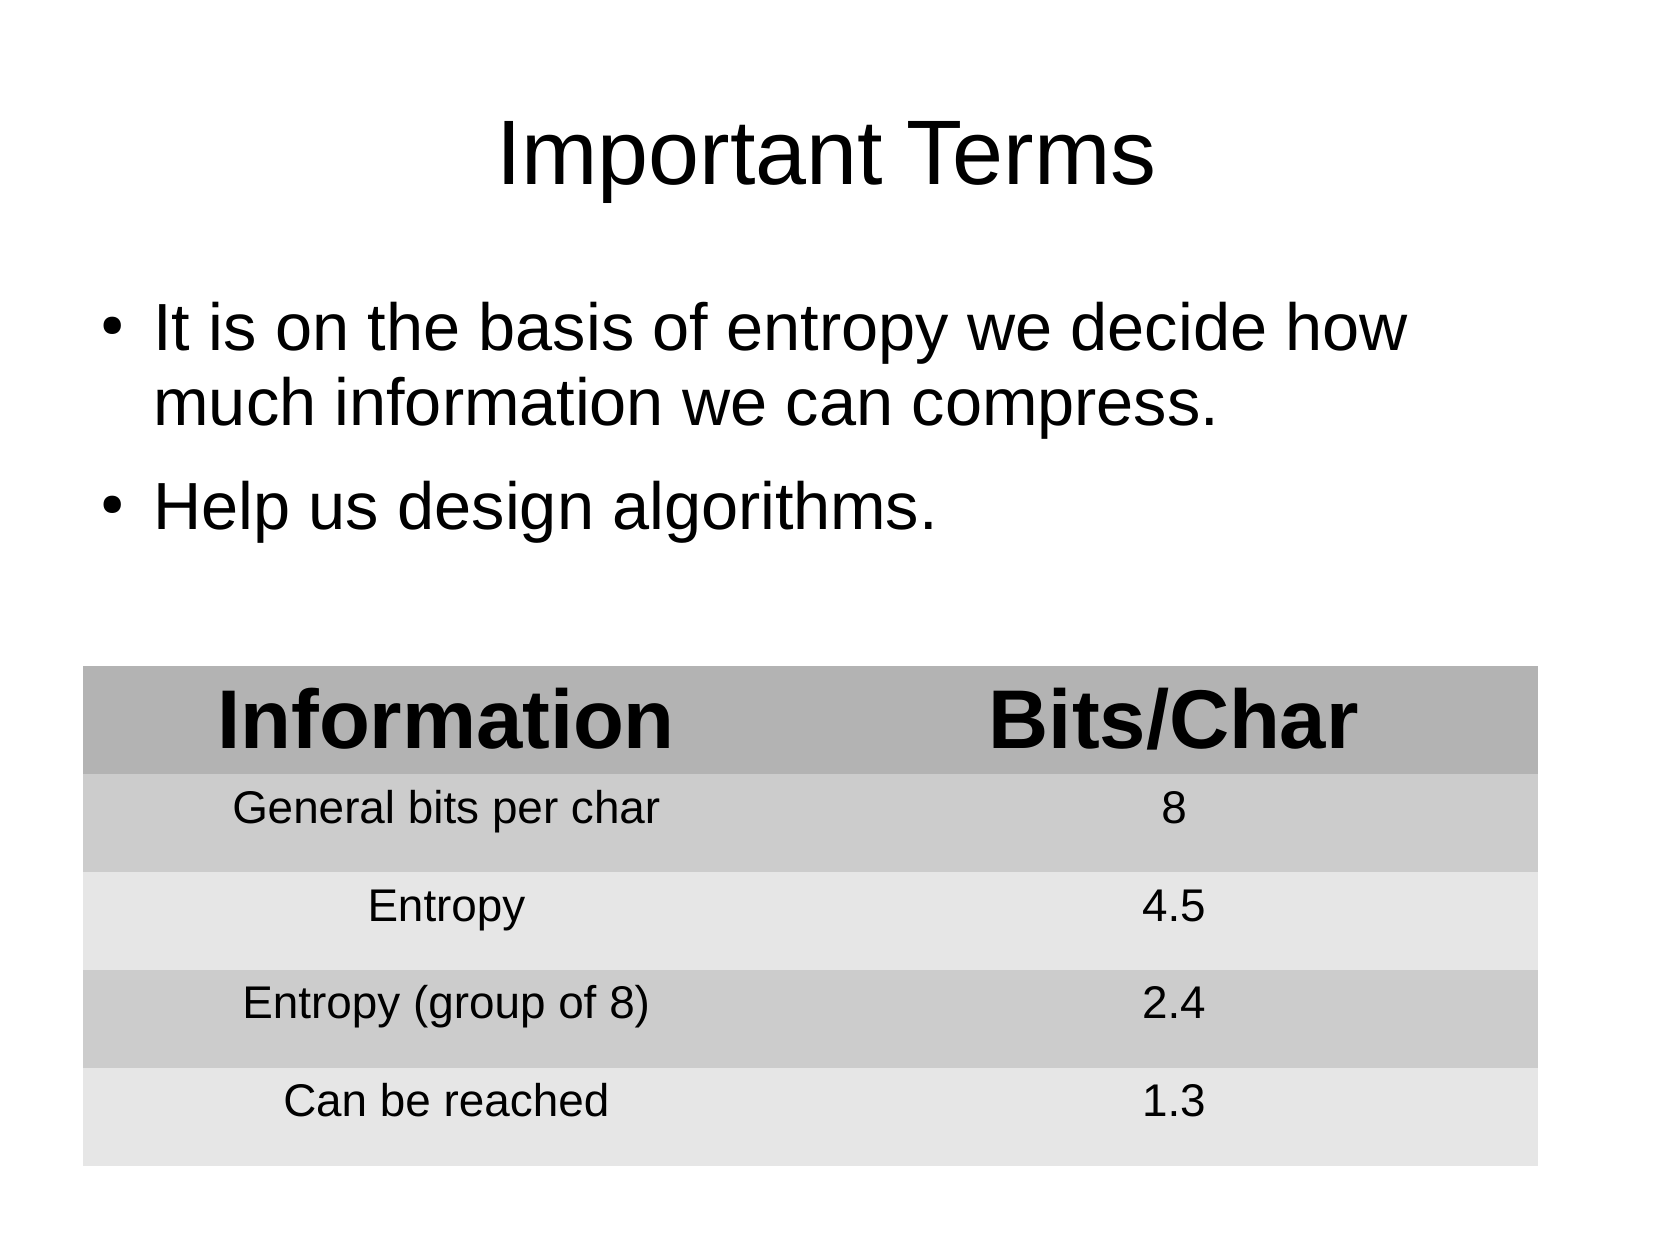

# Important Terms
It is on the basis of entropy we decide how much information we can compress.
Help us design algorithms.
| Information | Bits/Char |
| --- | --- |
| General bits per char | 8 |
| Entropy | 4.5 |
| Entropy (group of 8) | 2.4 |
| Can be reached | 1.3 |